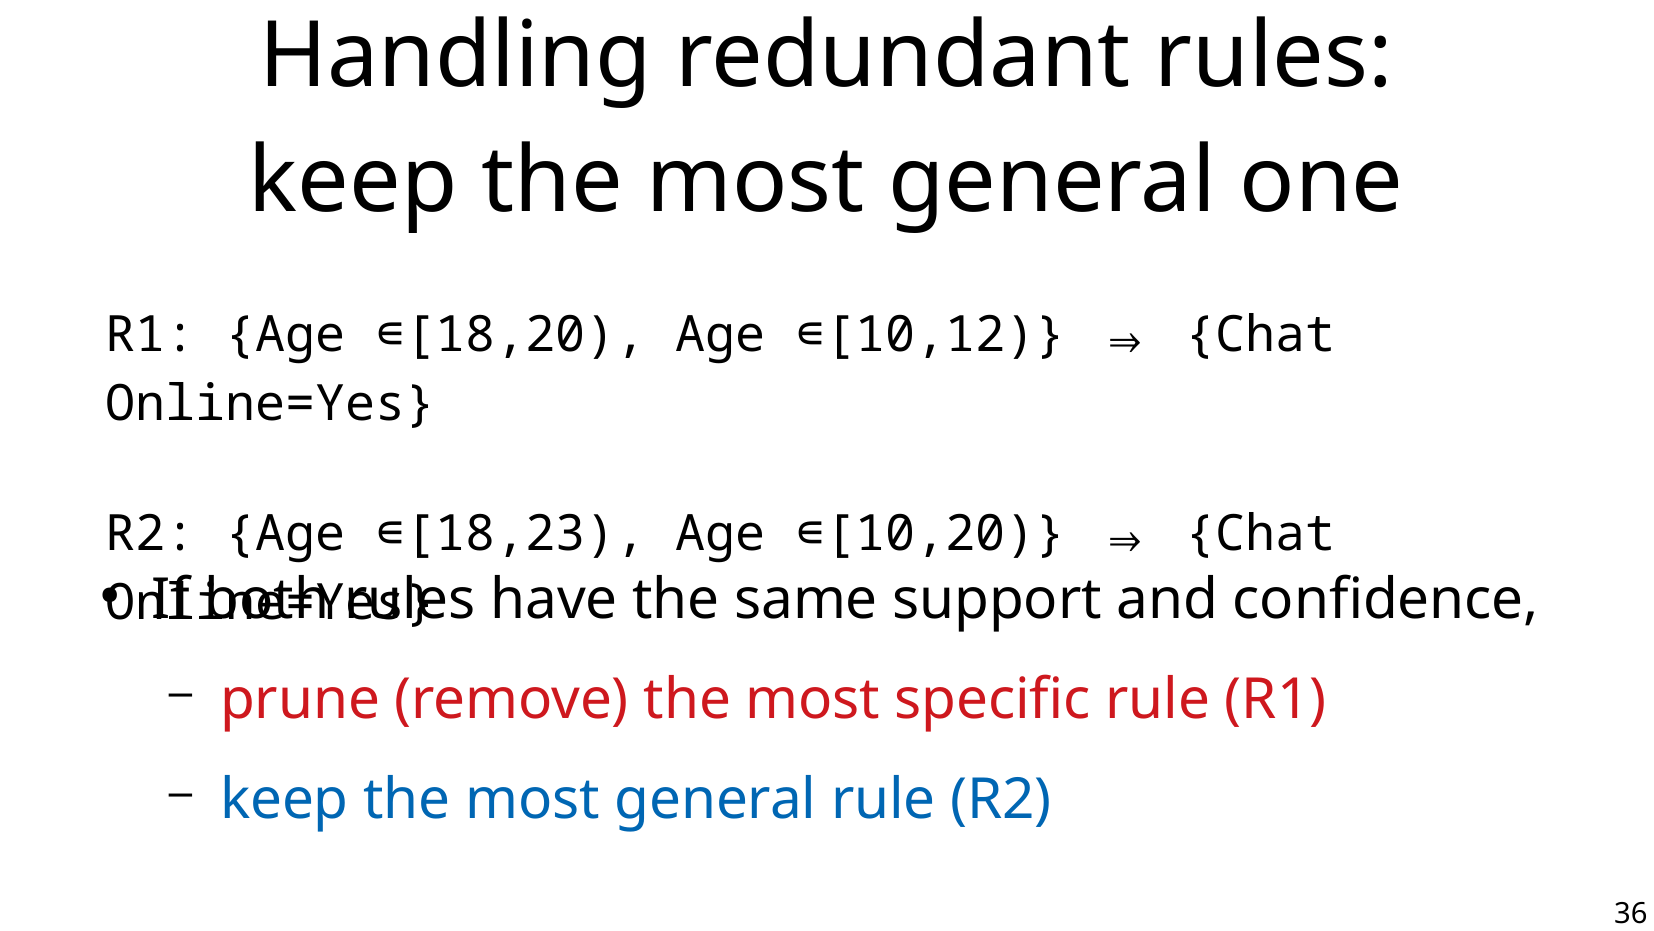

# Handling redundant rules: keep the most general one
R1: {Age ∊[18,20), Age ∊[10,12)} ⇒ {Chat Online=Yes}
R2: {Age ∊[18,23), Age ∊[10,20)} ⇒ {Chat Online=Yes}
If both rules have the same support and confidence,
prune (remove) the most specific rule (R1)
keep the most general rule (R2)
36